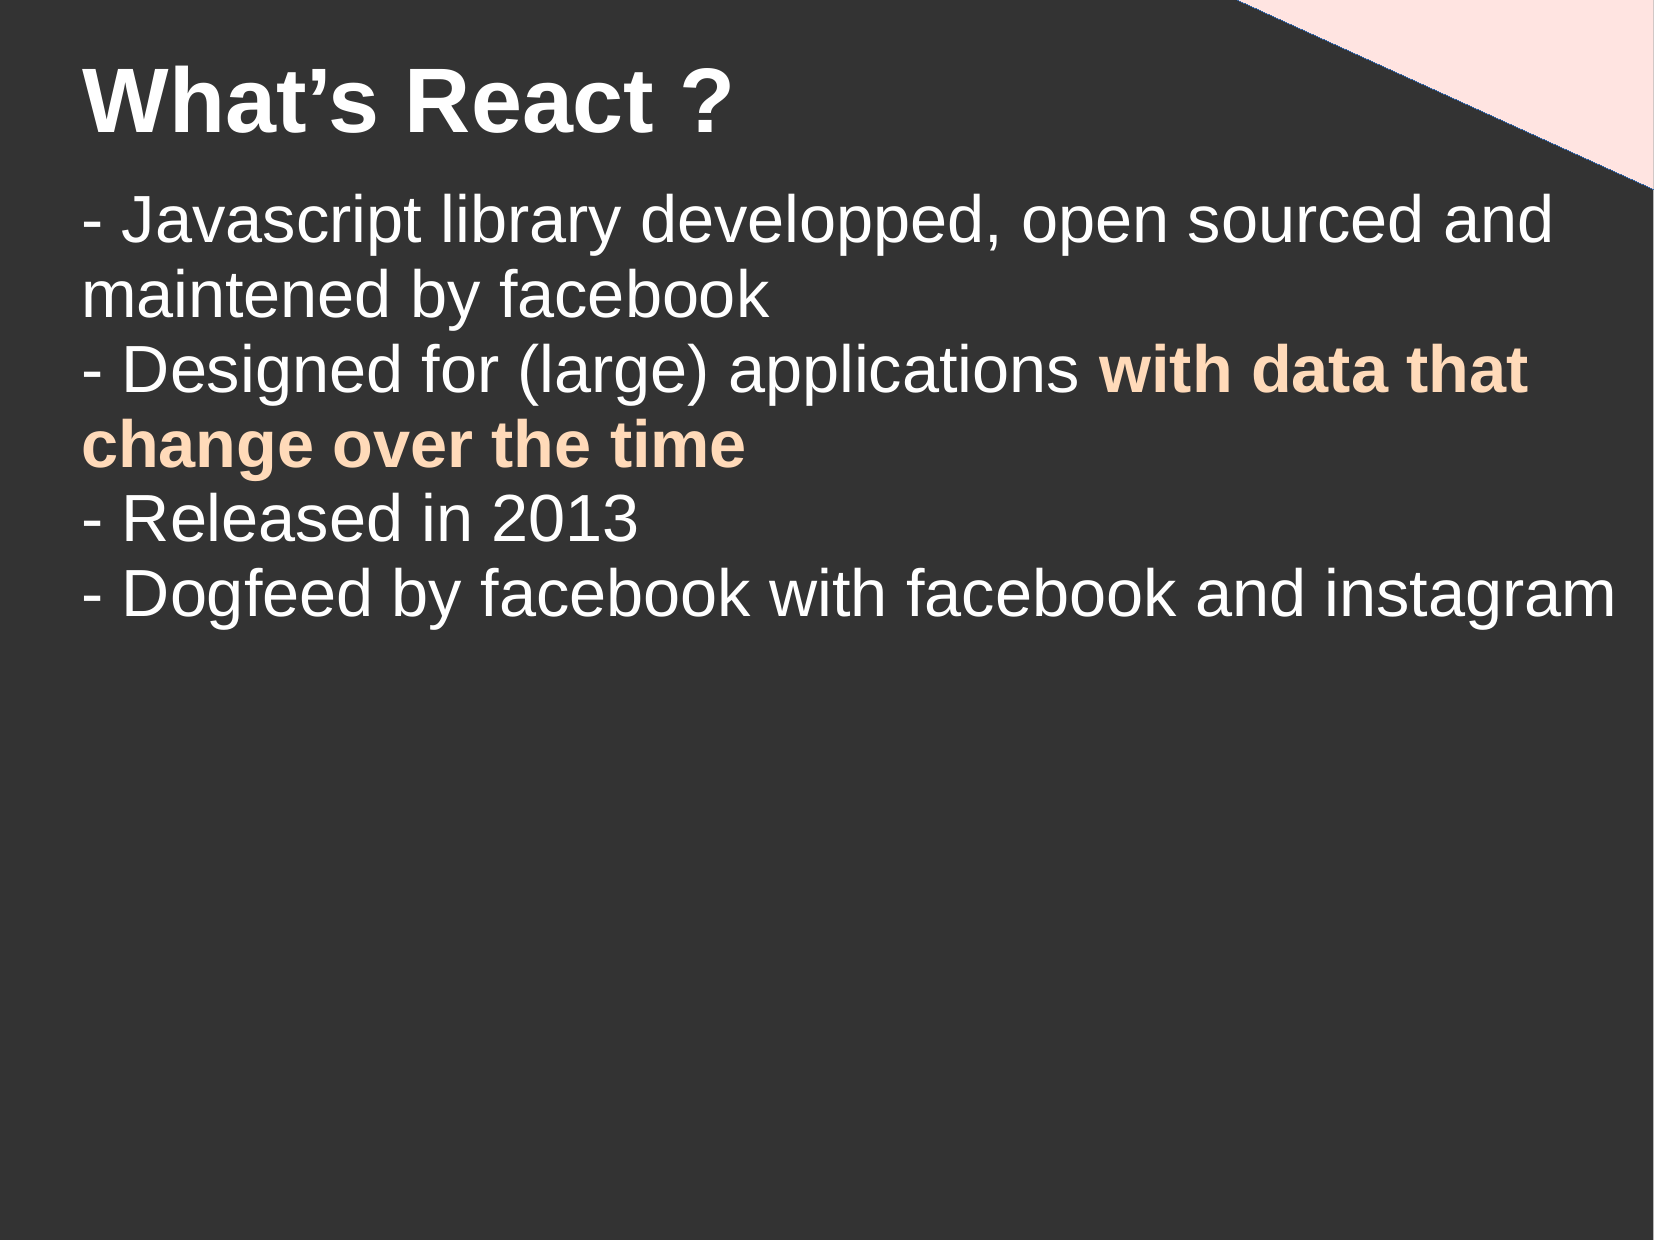

# What’s React ?
- Javascript library developped, open sourced and maintened by facebook
- Designed for (large) applications with data that change over the time
- Released in 2013
- Dogfeed by facebook with facebook and instagram